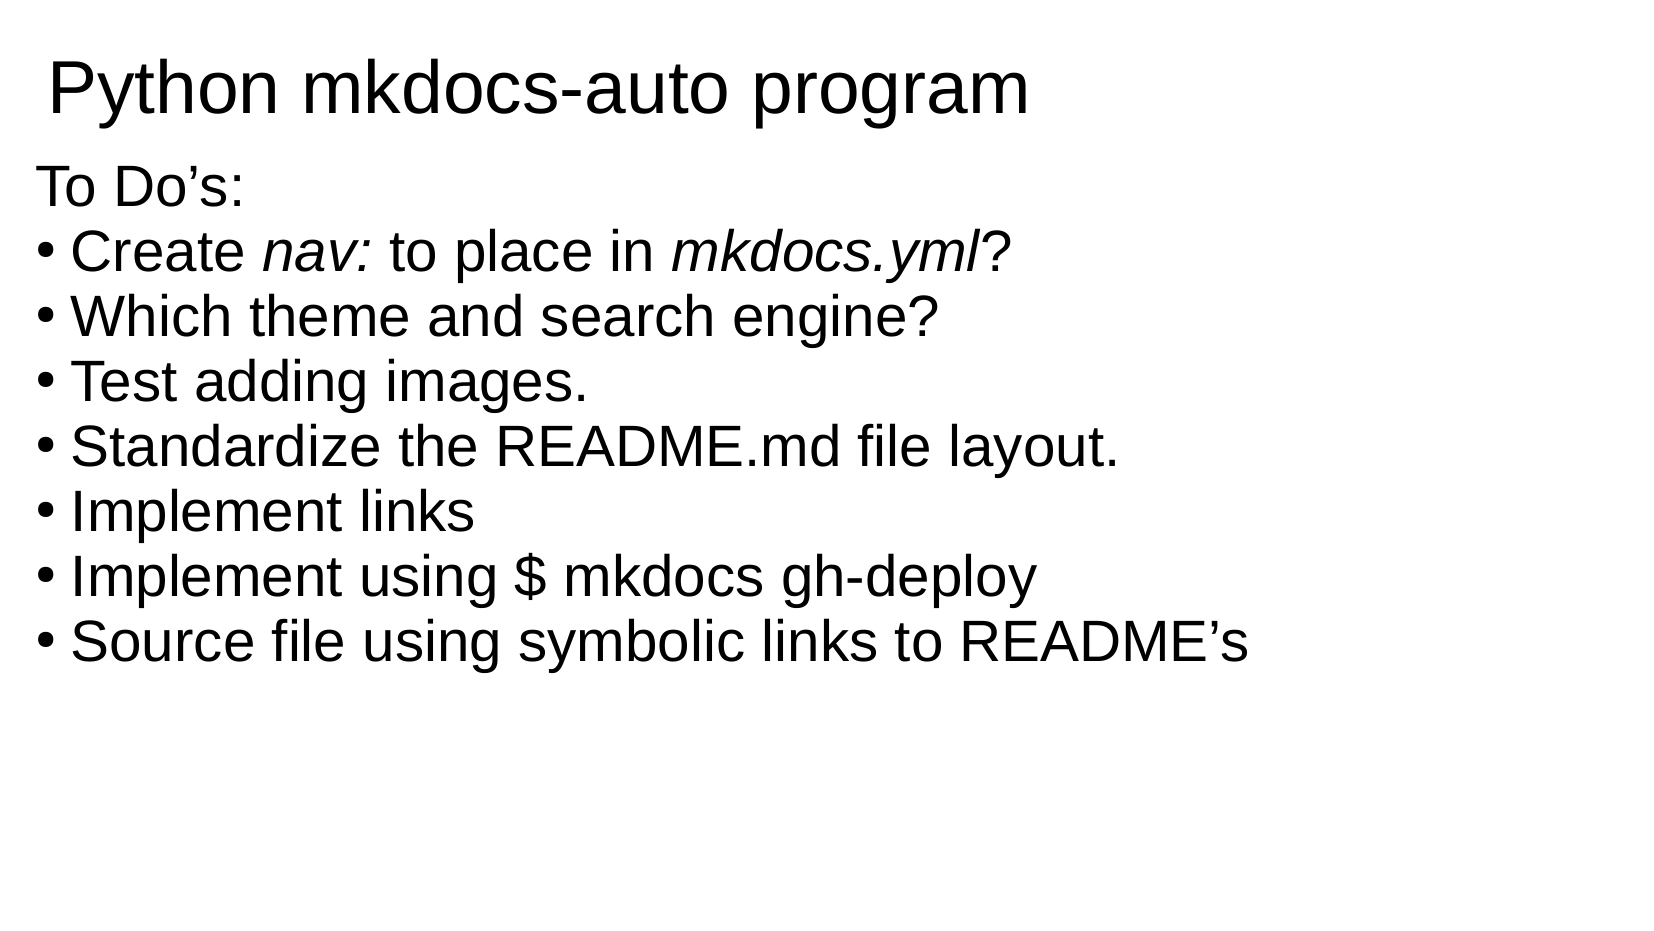

# Python mkdocs-auto program
To Do’s:
Create nav: to place in mkdocs.yml?
Which theme and search engine?
Test adding images.
Standardize the README.md file layout.
Implement links
Implement using $ mkdocs gh-deploy
Source file using symbolic links to README’s